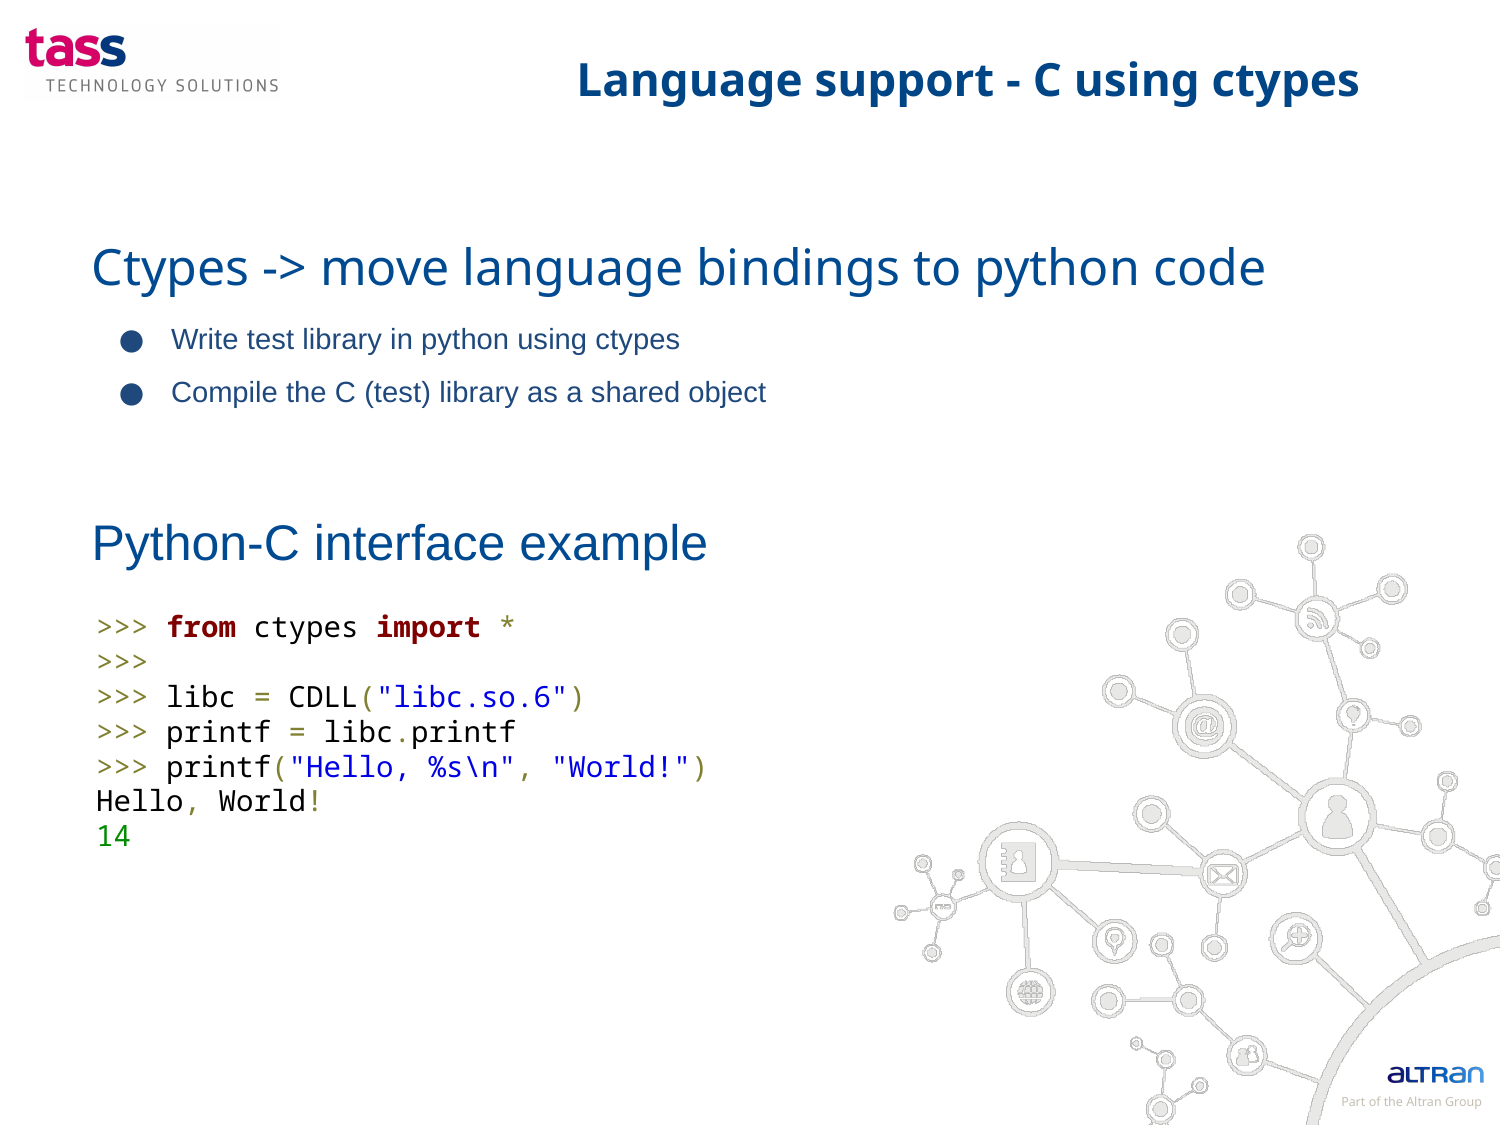

# Language support - C using ctypes
Ctypes -> move language bindings to python code
Write test library in python using ctypes
Compile the C (test) library as a shared object
Python-C interface example
>>> from ctypes import *
>>>
>>> libc = CDLL("libc.so.6")
>>> printf = libc.printf
>>> printf("Hello, %s\n", "World!")
Hello, World!
14